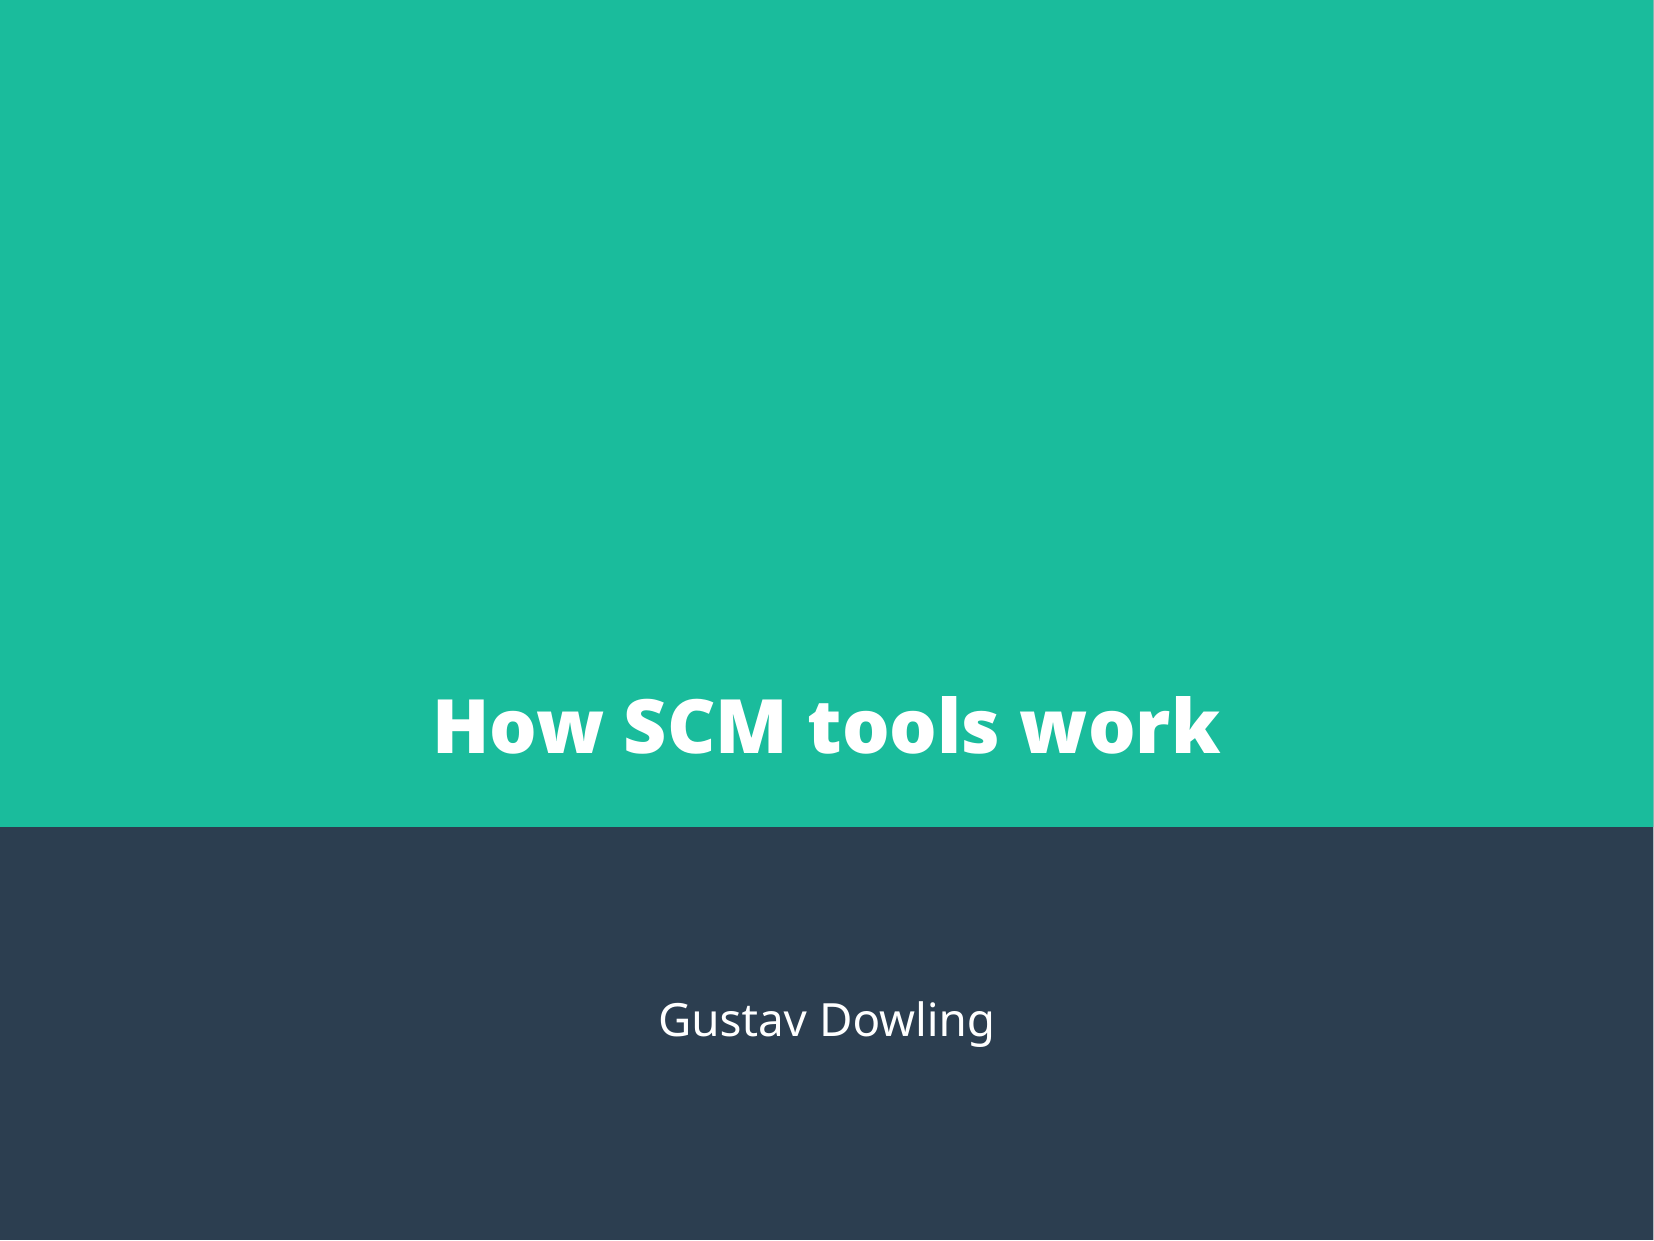

# How SCM tools work
Gustav Dowling